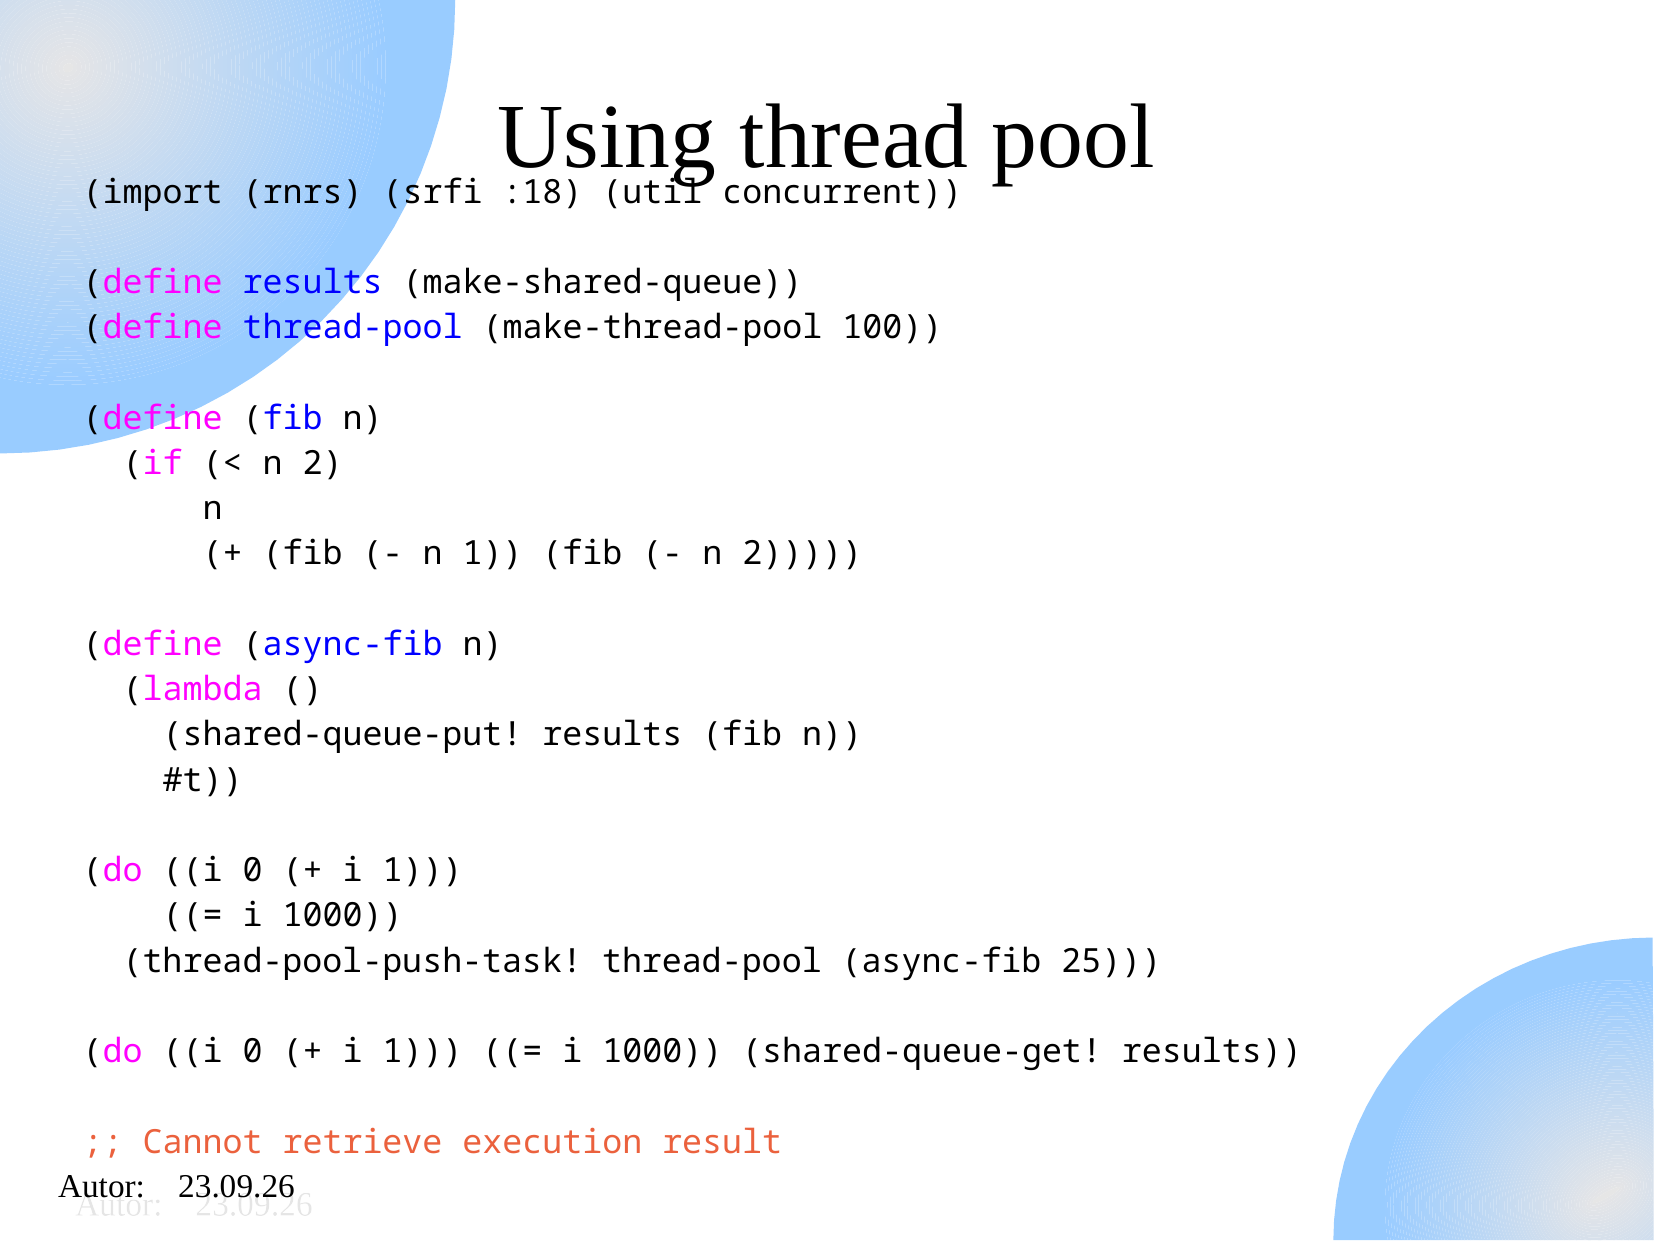

# Using thread pool
(import (rnrs) (srfi :18) (util concurrent))
(define results (make-shared-queue))
(define thread-pool (make-thread-pool 100))
(define (fib n)
 (if (< n 2)
 n
 (+ (fib (- n 1)) (fib (- n 2)))))
(define (async-fib n)
 (lambda ()
 (shared-queue-put! results (fib n))
 #t))
(do ((i 0 (+ i 1)))
 ((= i 1000))
 (thread-pool-push-task! thread-pool (async-fib 25)))
(do ((i 0 (+ i 1))) ((= i 1000)) (shared-queue-get! results))
;; Cannot retrieve execution result